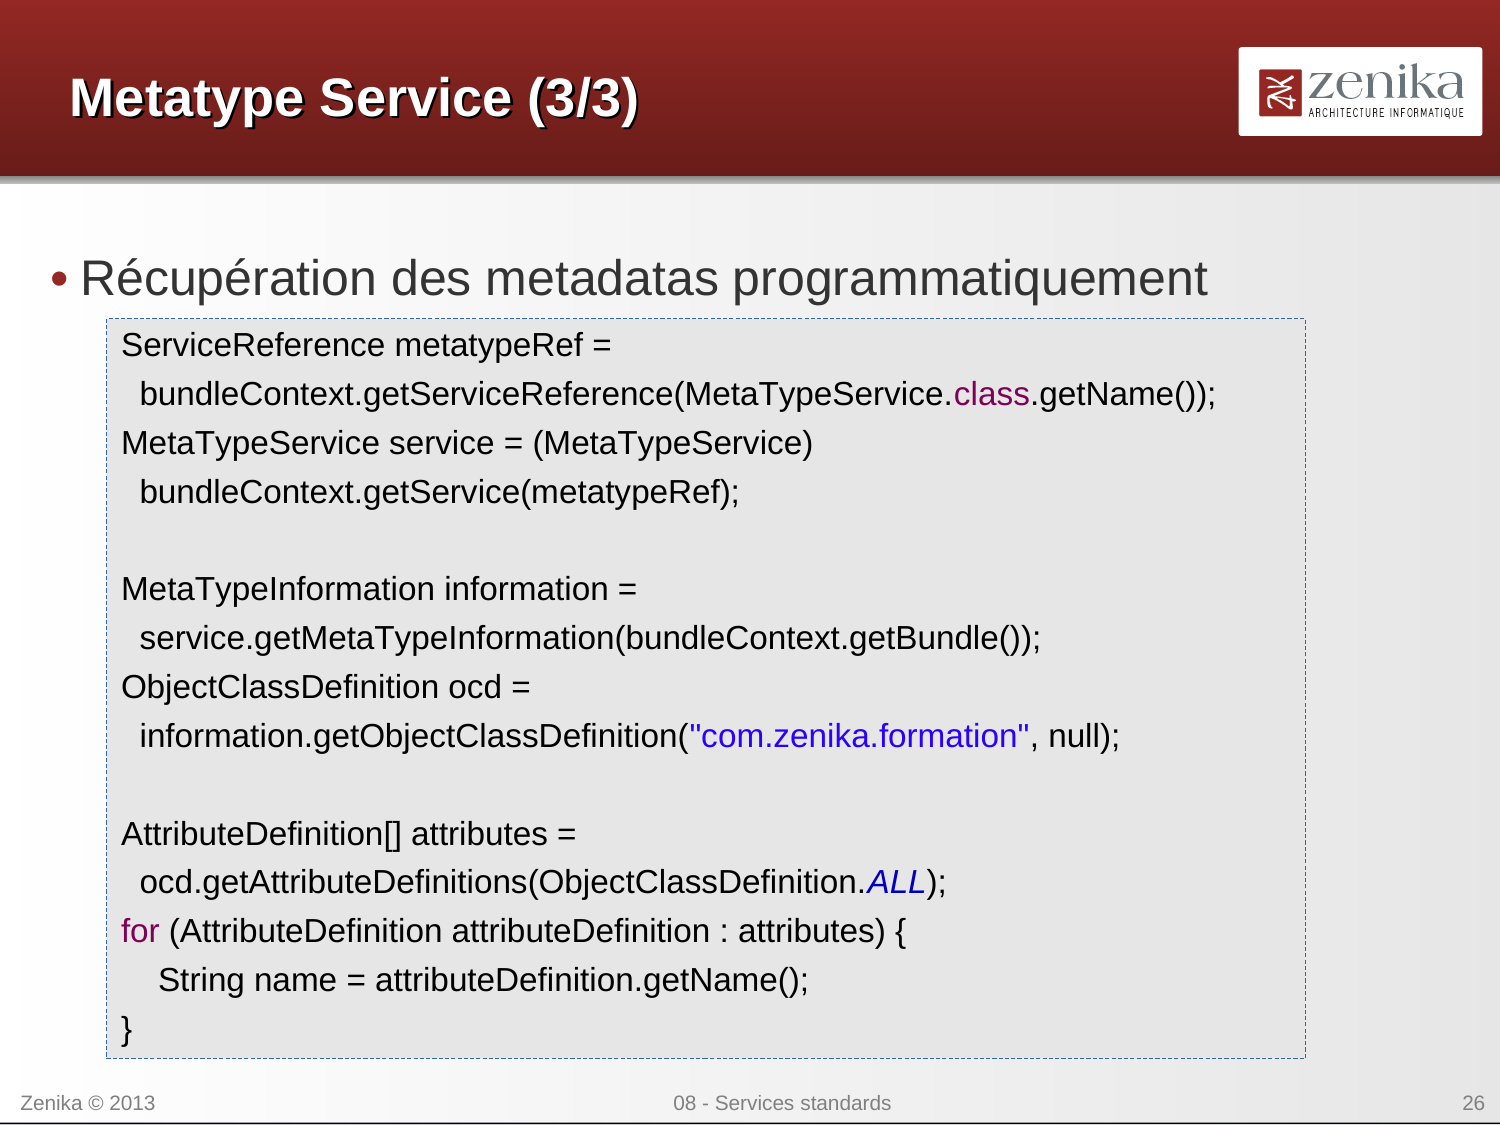

# Metatype Service (3/3)
Récupération des metadatas programmatiquement
ServiceReference metatypeRef =
 bundleContext.getServiceReference(MetaTypeService.class.getName());
MetaTypeService service = (MetaTypeService)
 bundleContext.getService(metatypeRef);
MetaTypeInformation information =
 service.getMetaTypeInformation(bundleContext.getBundle());
ObjectClassDefinition ocd =
 information.getObjectClassDefinition("com.zenika.formation", null);
AttributeDefinition[] attributes =
 ocd.getAttributeDefinitions(ObjectClassDefinition.ALL);
for (AttributeDefinition attributeDefinition : attributes) {
 String name = attributeDefinition.getName();
}